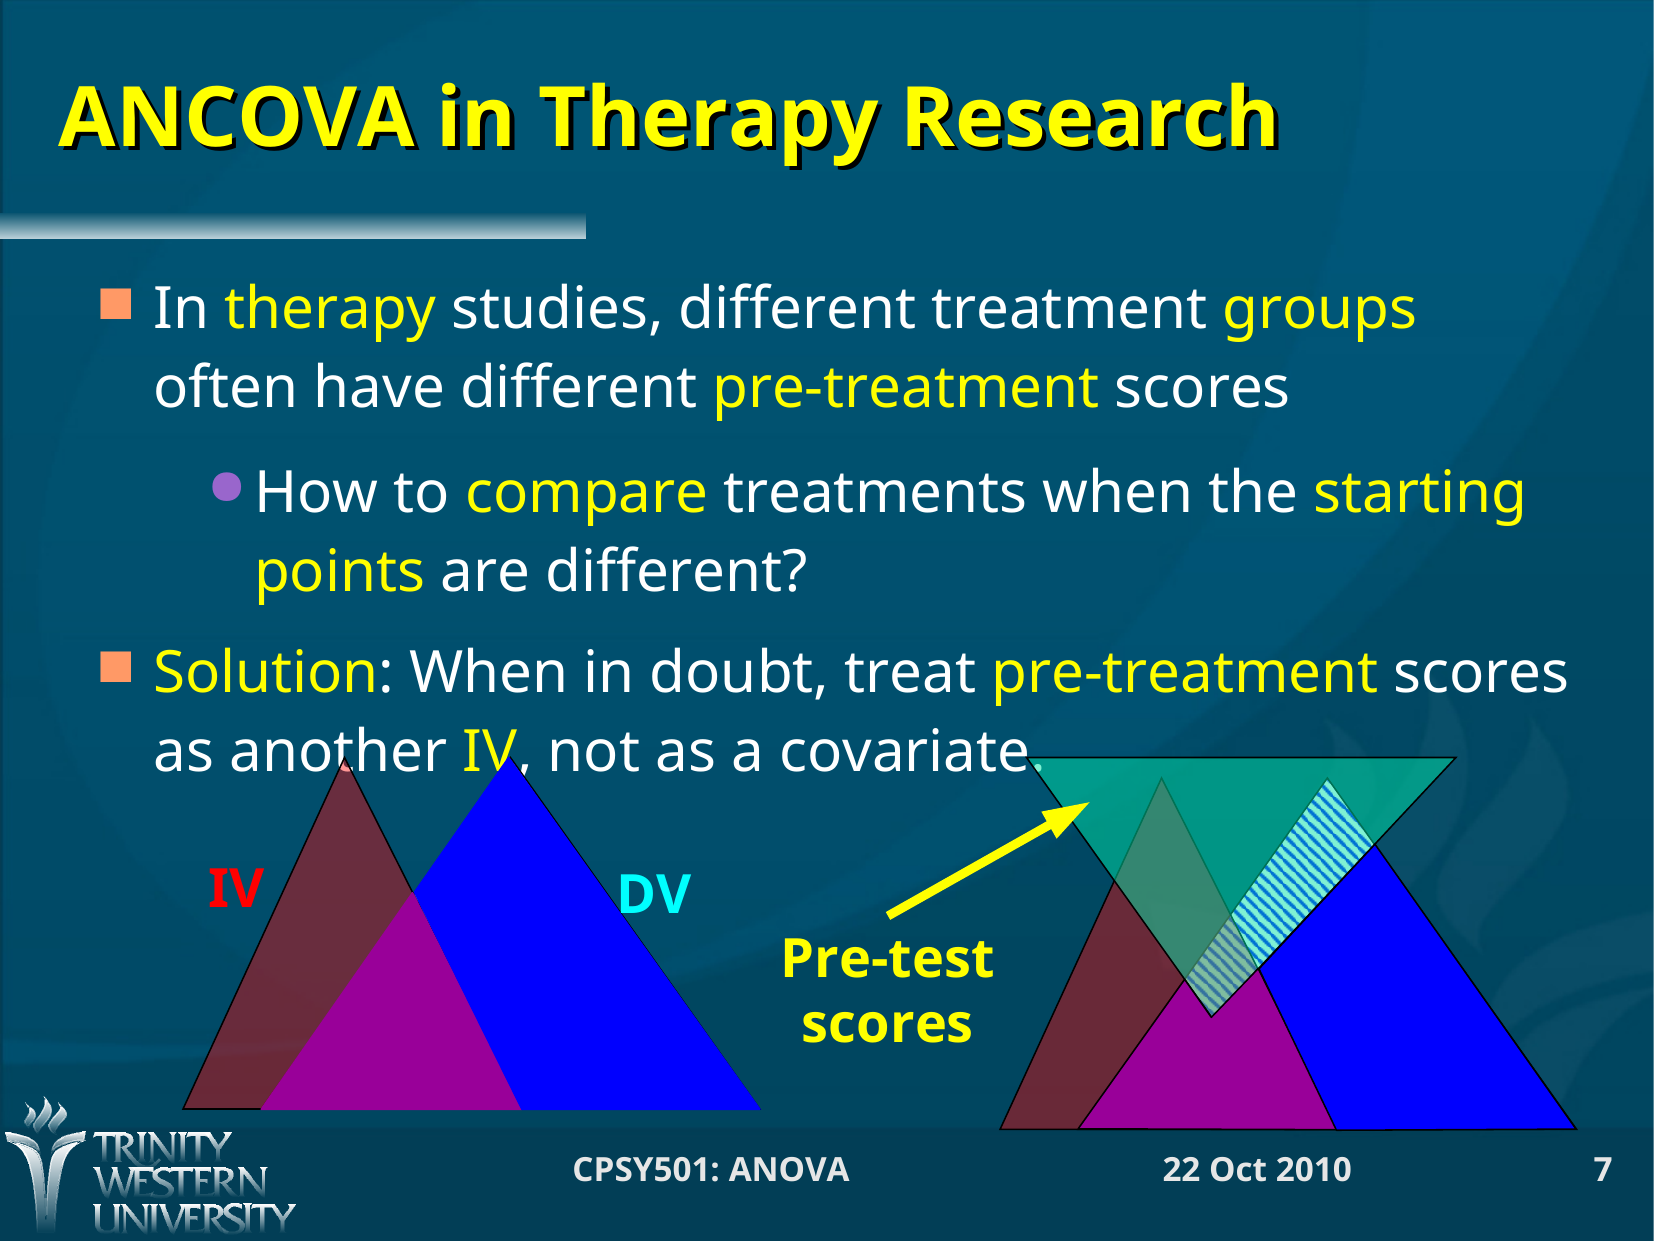

# ANCOVA in Therapy Research
In therapy studies, different treatment groups often have different pre-treatment scores
How to compare treatments when the starting points are different?
Solution: When in doubt, treat pre-treatment scores as another IV, not as a covariate.
IV
DV
Pre-test scores
CPSY501: ANOVA
22 Oct 2010
7